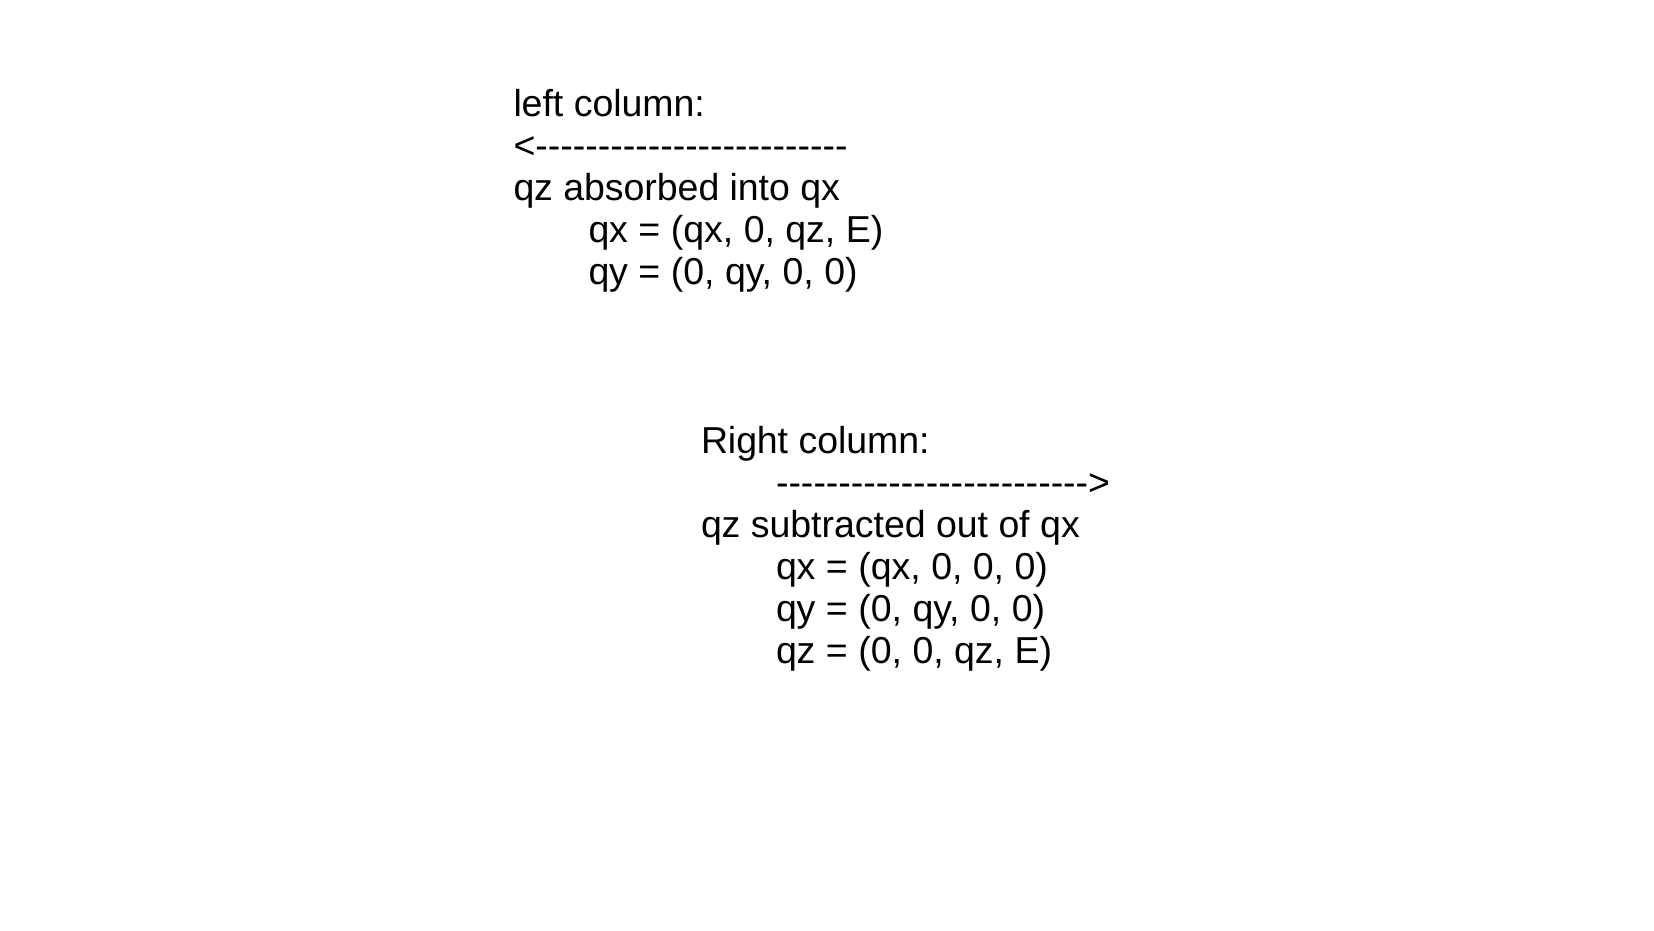

left column:
<-------------------------
qz absorbed into qx
	qx = (qx, 0, qz, E)
	qy = (0, qy, 0, 0)
Right column:
	------------------------->
qz subtracted out of qx
	qx = (qx, 0, 0, 0)
	qy = (0, qy, 0, 0)
	qz = (0, 0, qz, E)